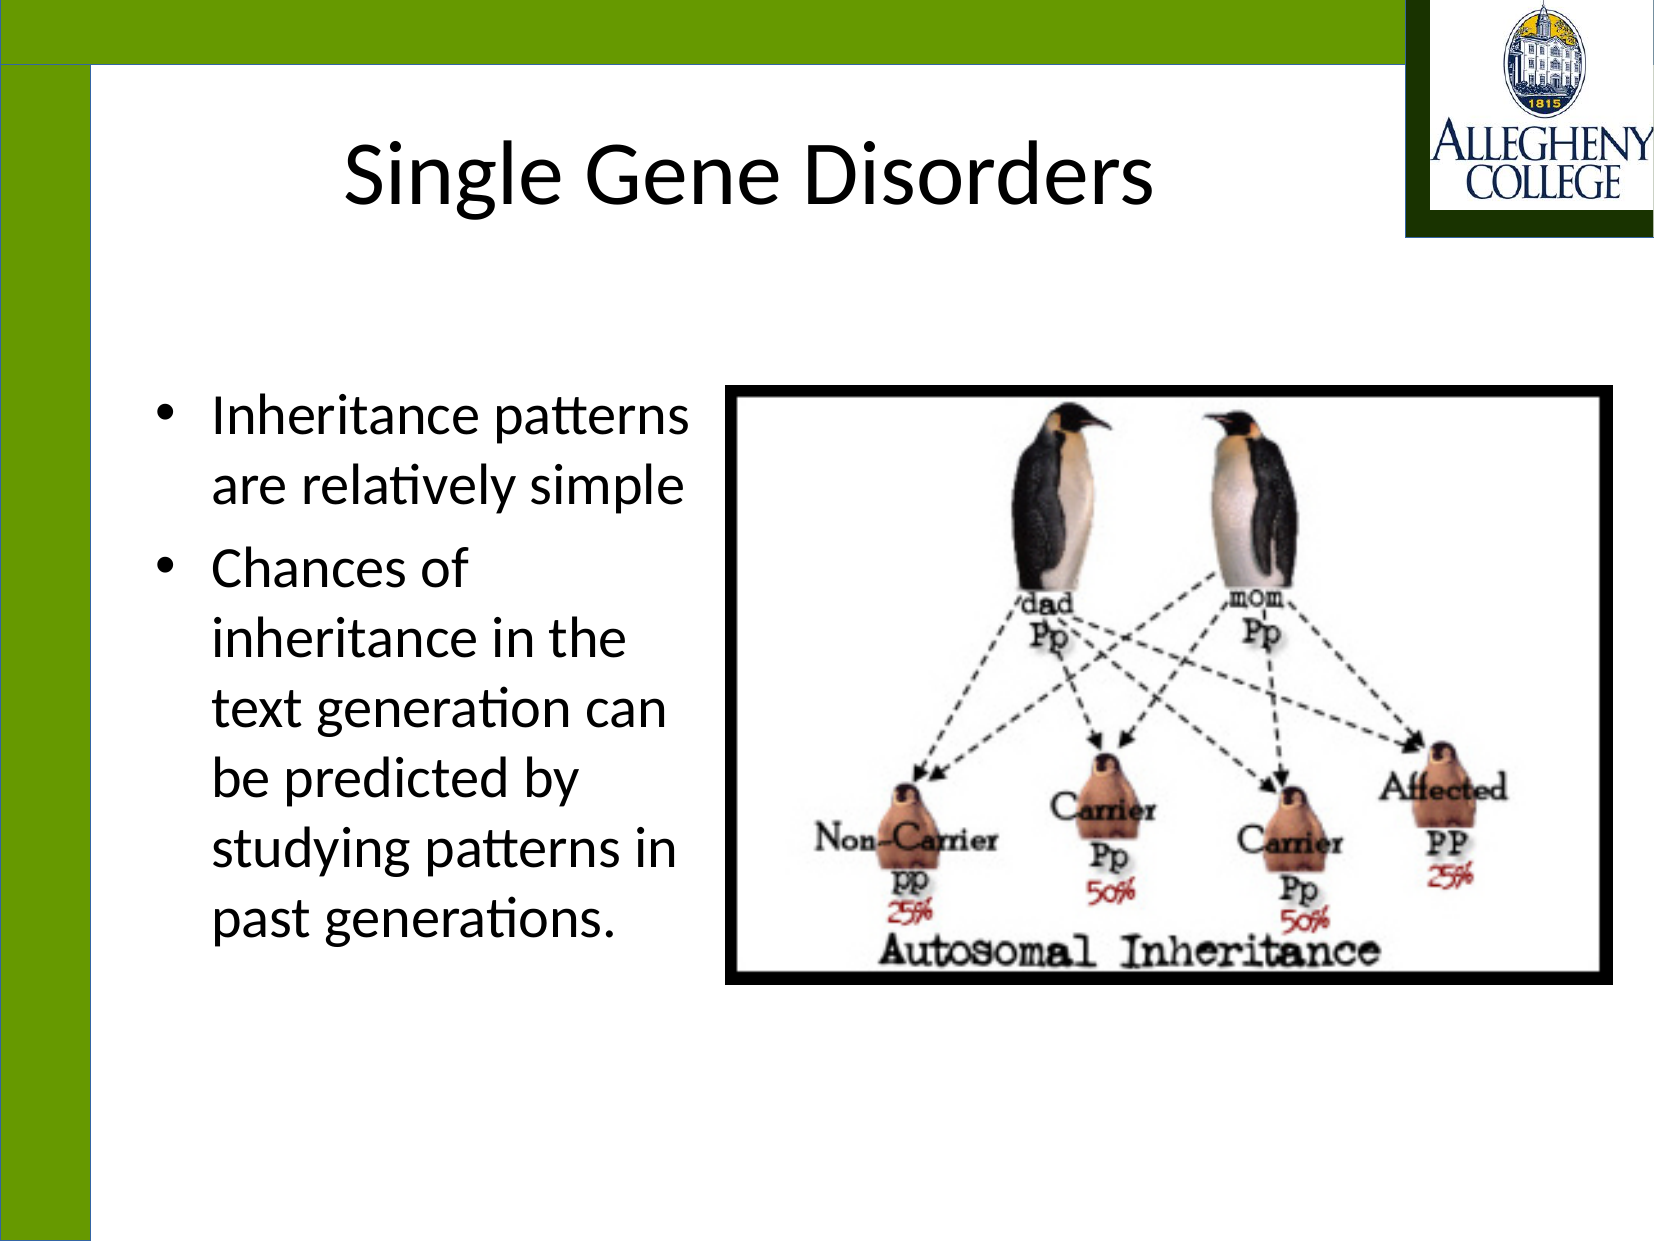

# Single Gene Disorders
Inheritance patterns are relatively simple
Chances of inheritance in the text generation can be predicted by studying patterns in past generations.